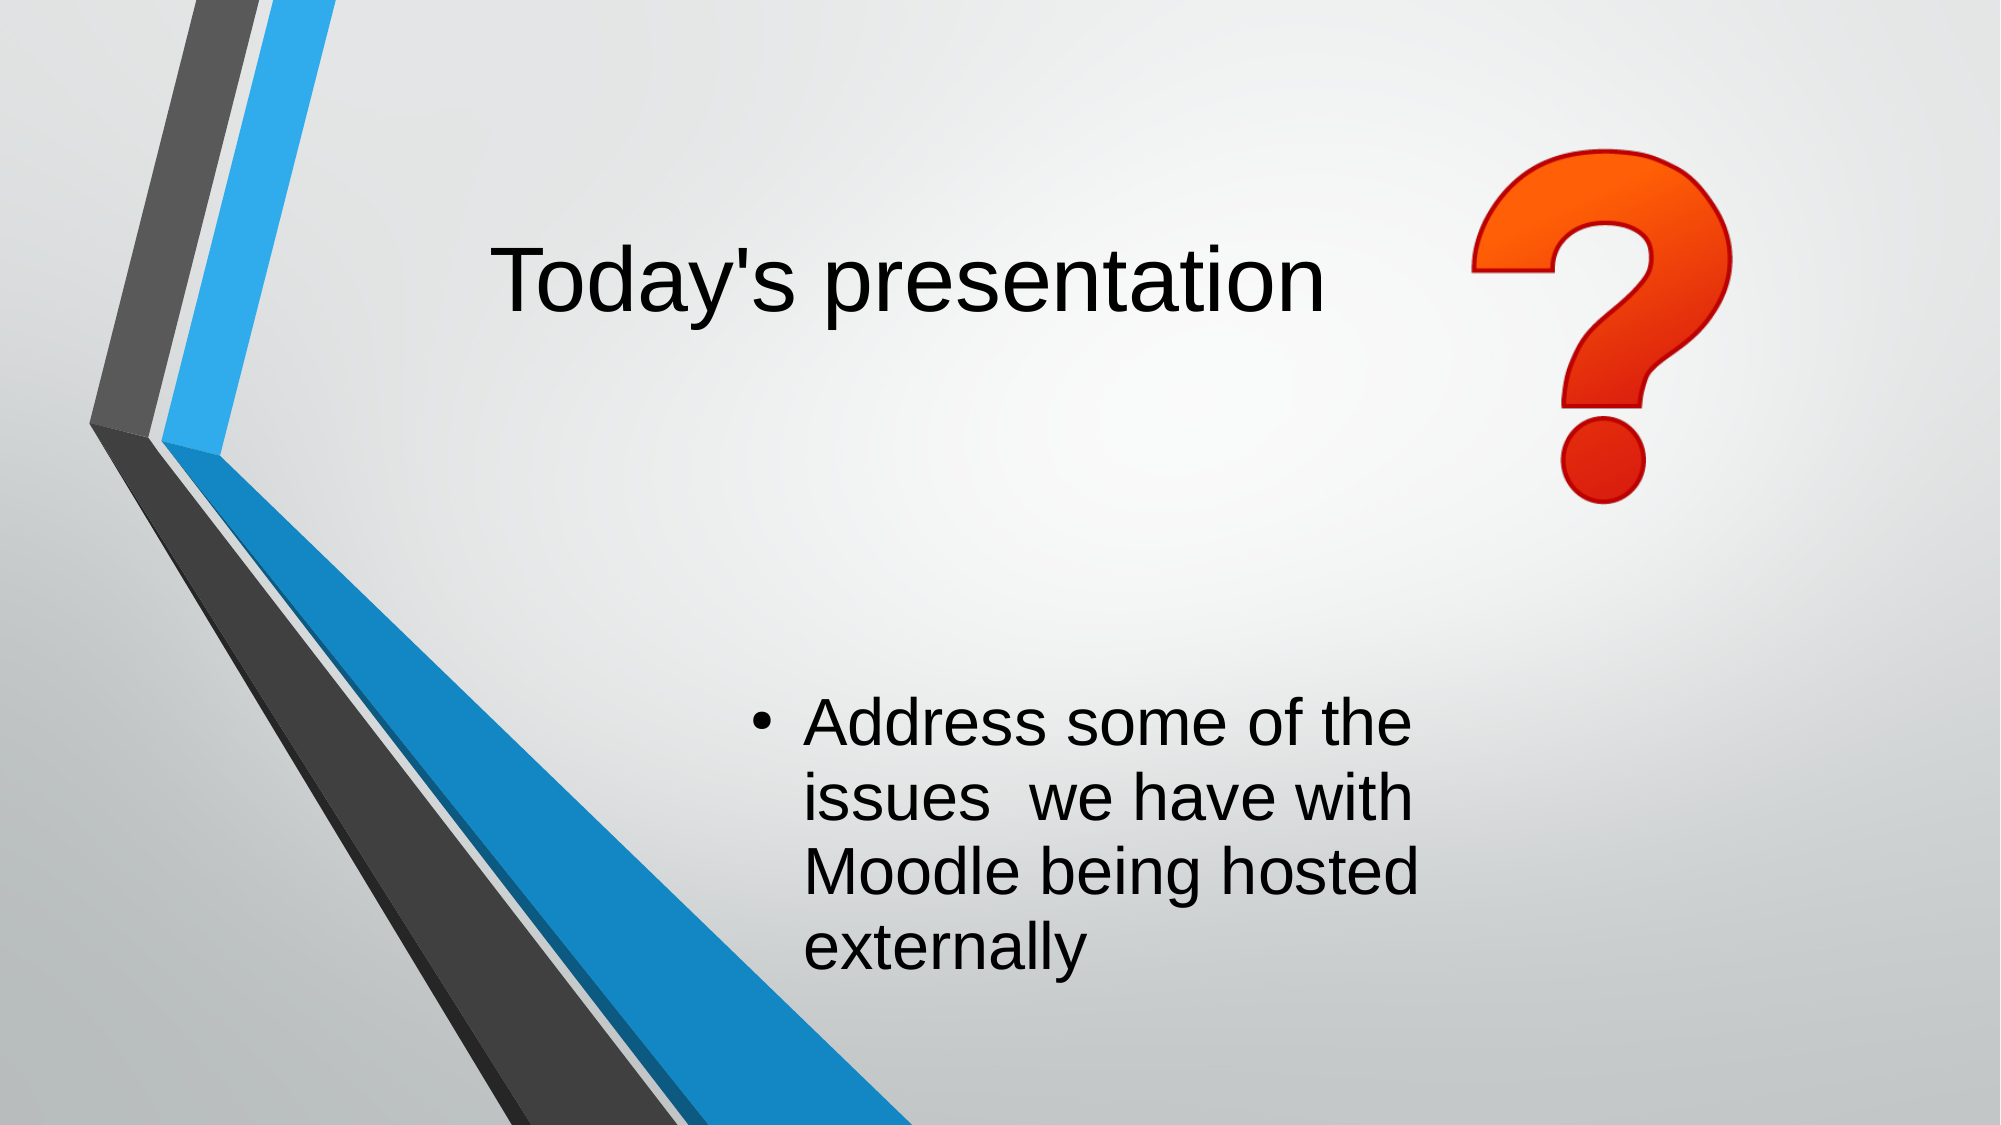

# Today's presentation
Address some of the issues we have with Moodle being hosted externally